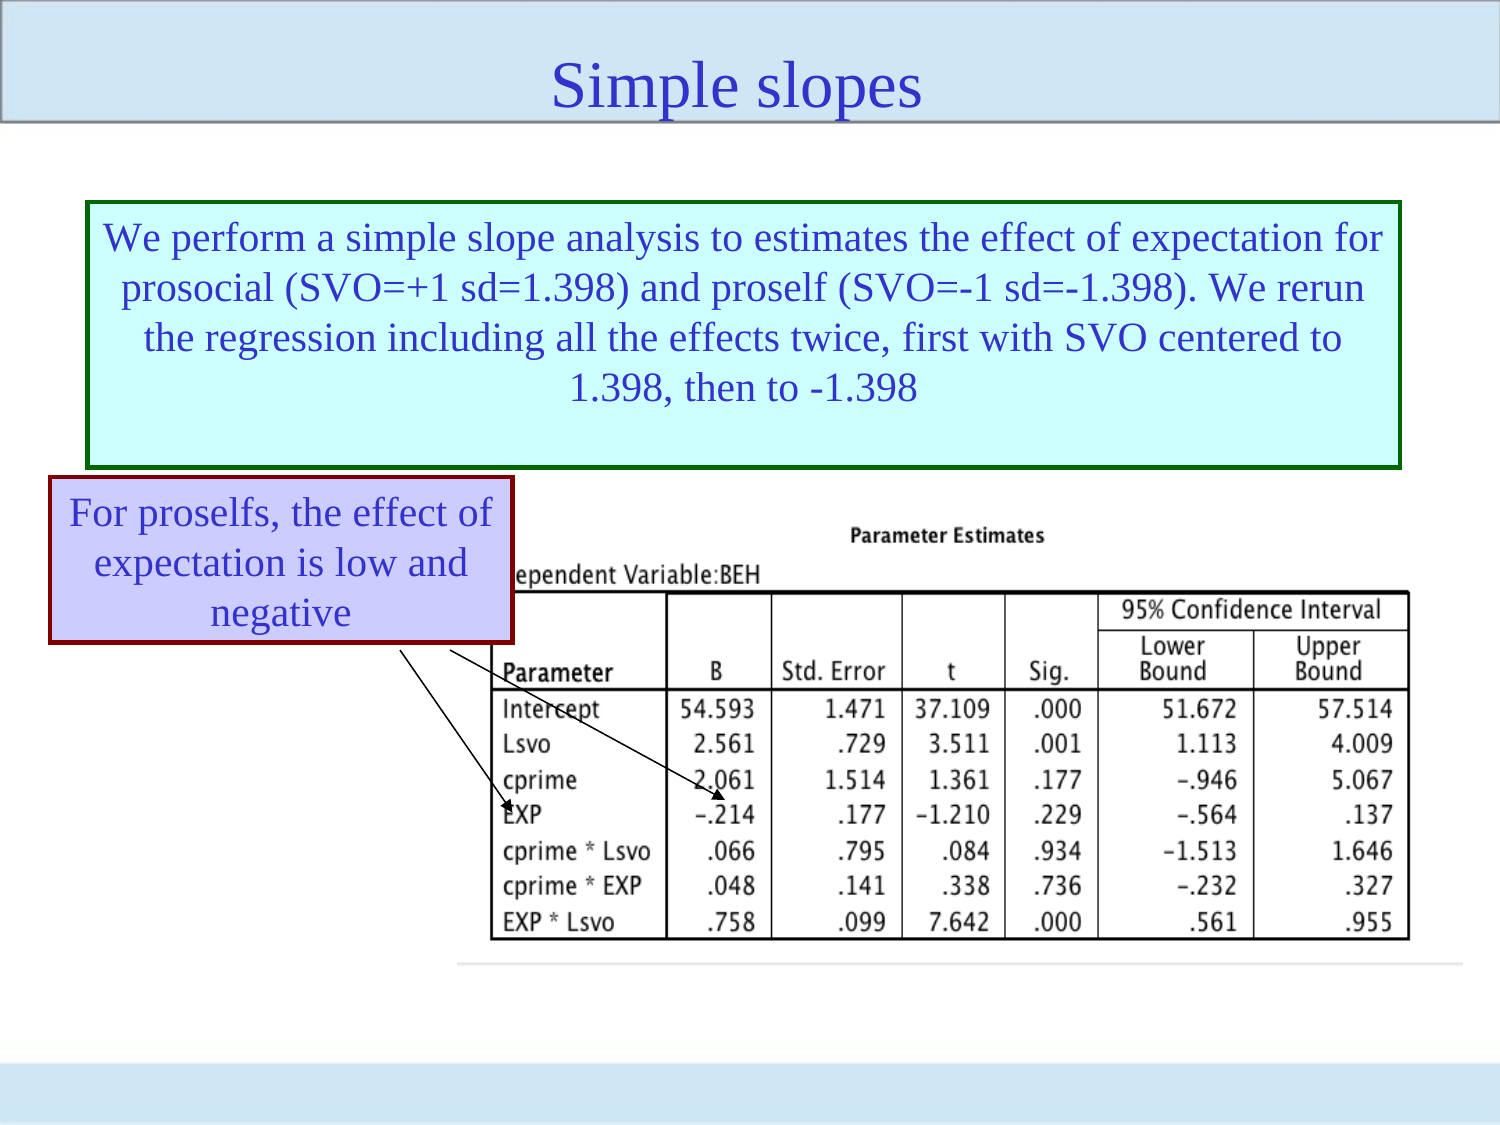

# Simple slopes
We perform a simple slope analysis to estimates the effect of expectation for prosocial (SVO=+1 sd=1.398) and proself (SVO=-1 sd=-1.398). We rerun the regression including all the effects twice, first with SVO centered to 1.398, then to -1.398
For proselfs, the effect of expectation is low and negative